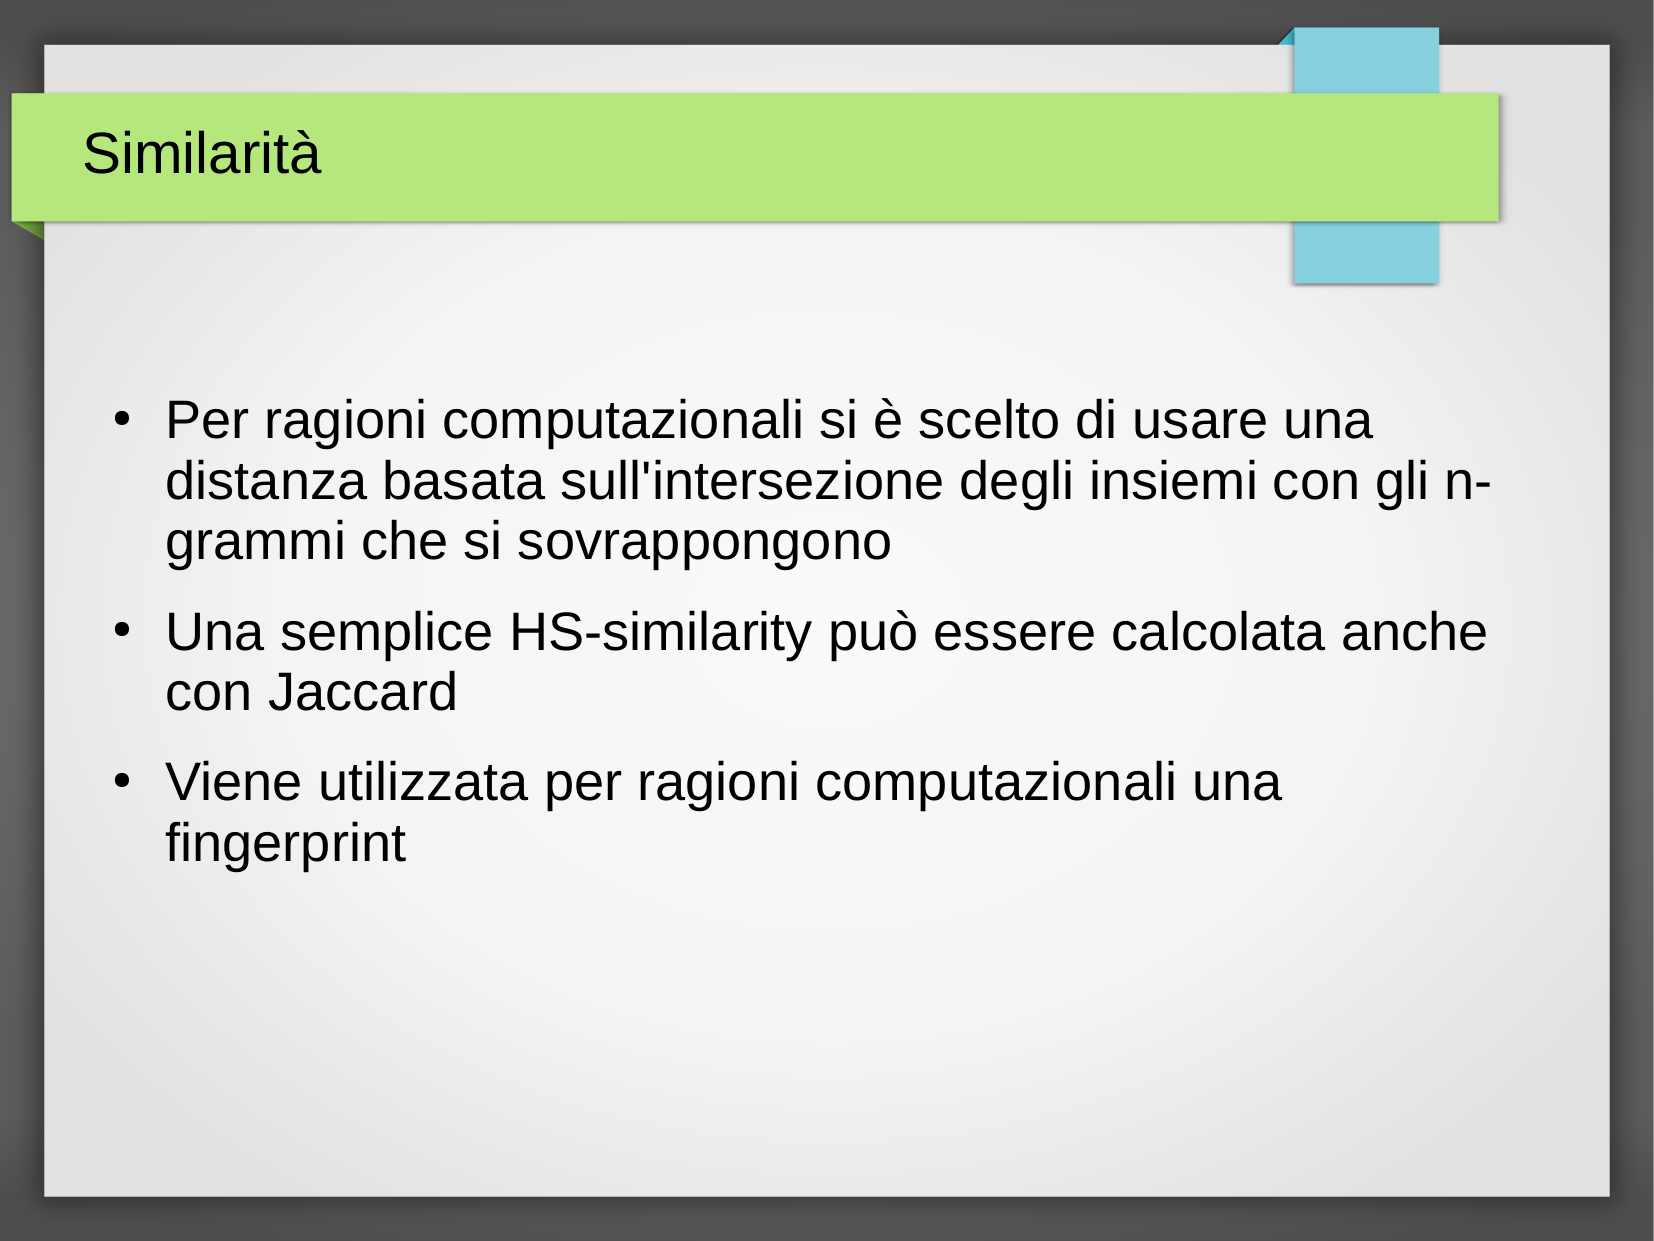

# Similarità
Per ragioni computazionali si è scelto di usare una distanza basata sull'intersezione degli insiemi con gli n-grammi che si sovrappongono
Una semplice HS-similarity può essere calcolata anche con Jaccard
Viene utilizzata per ragioni computazionali una fingerprint